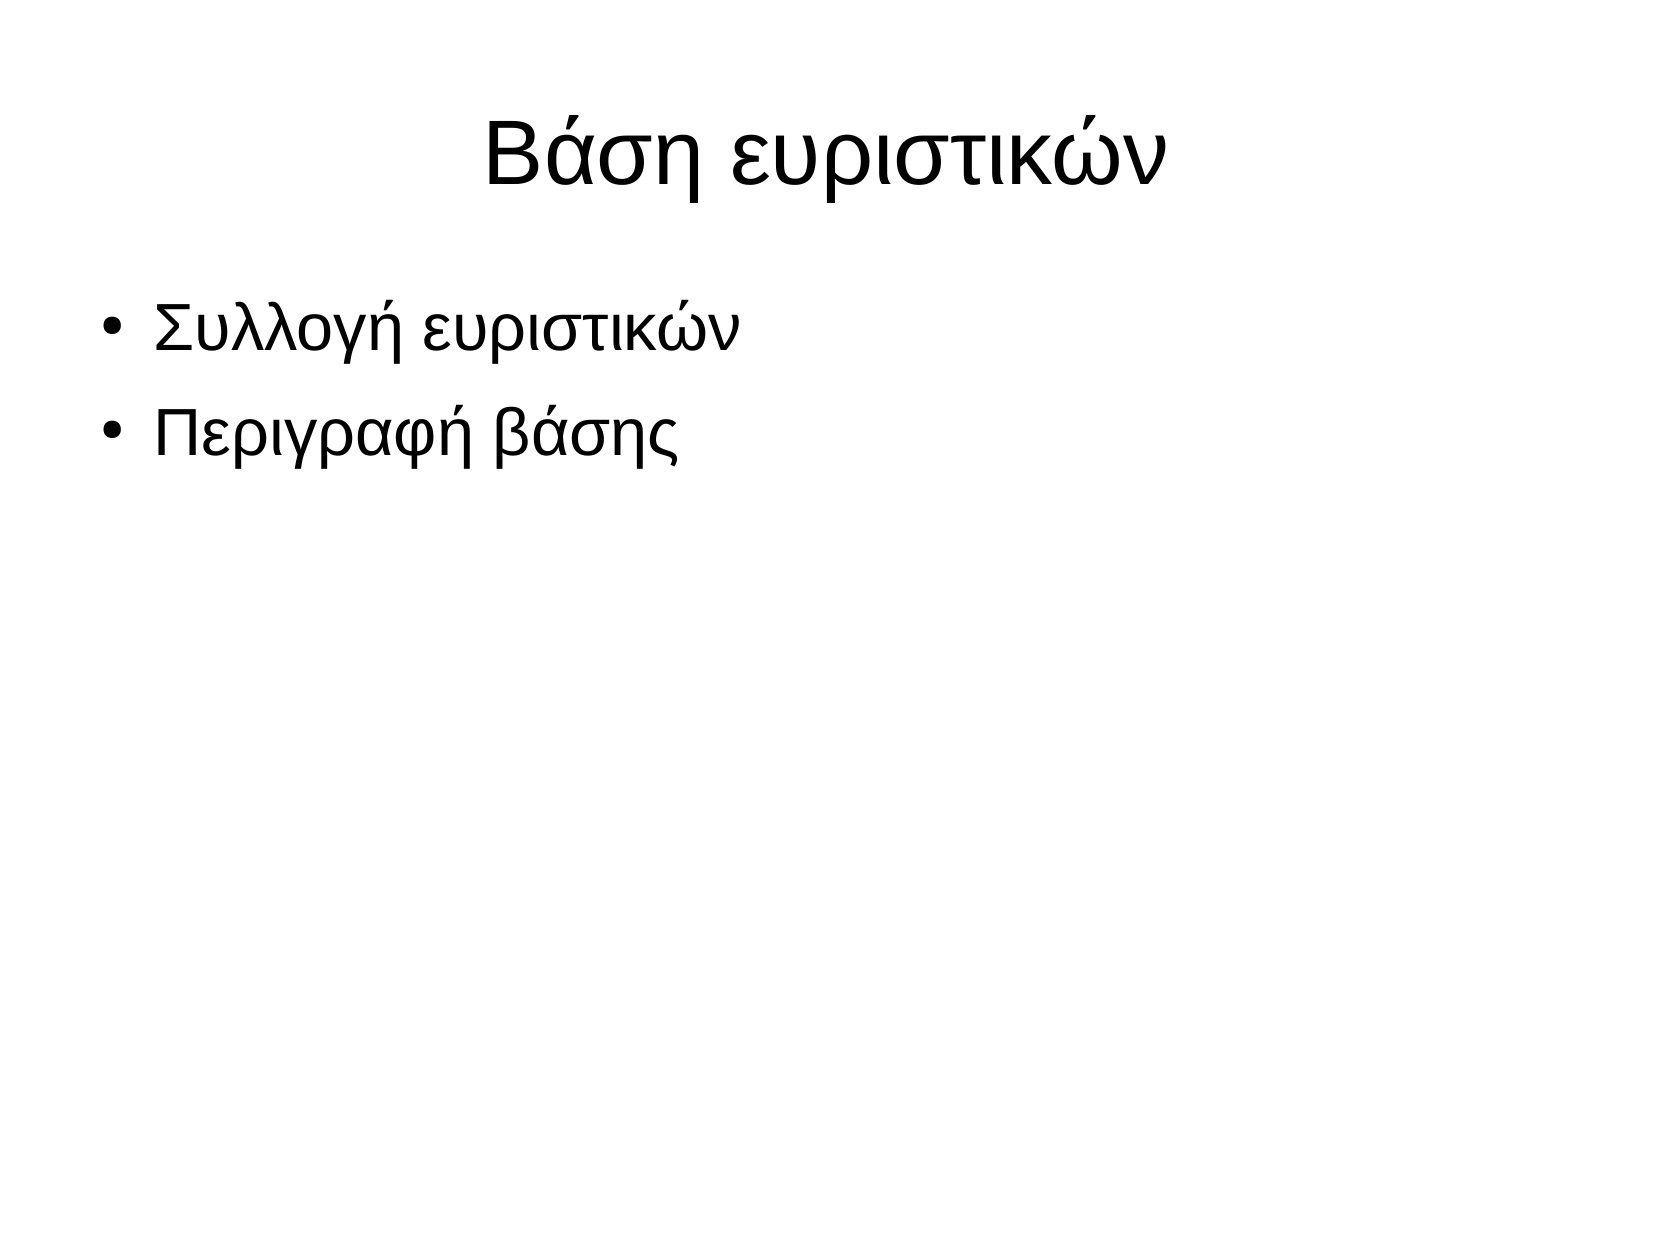

# Βάση ευριστικών
Συλλογή ευριστικών
Περιγραφή βάσης